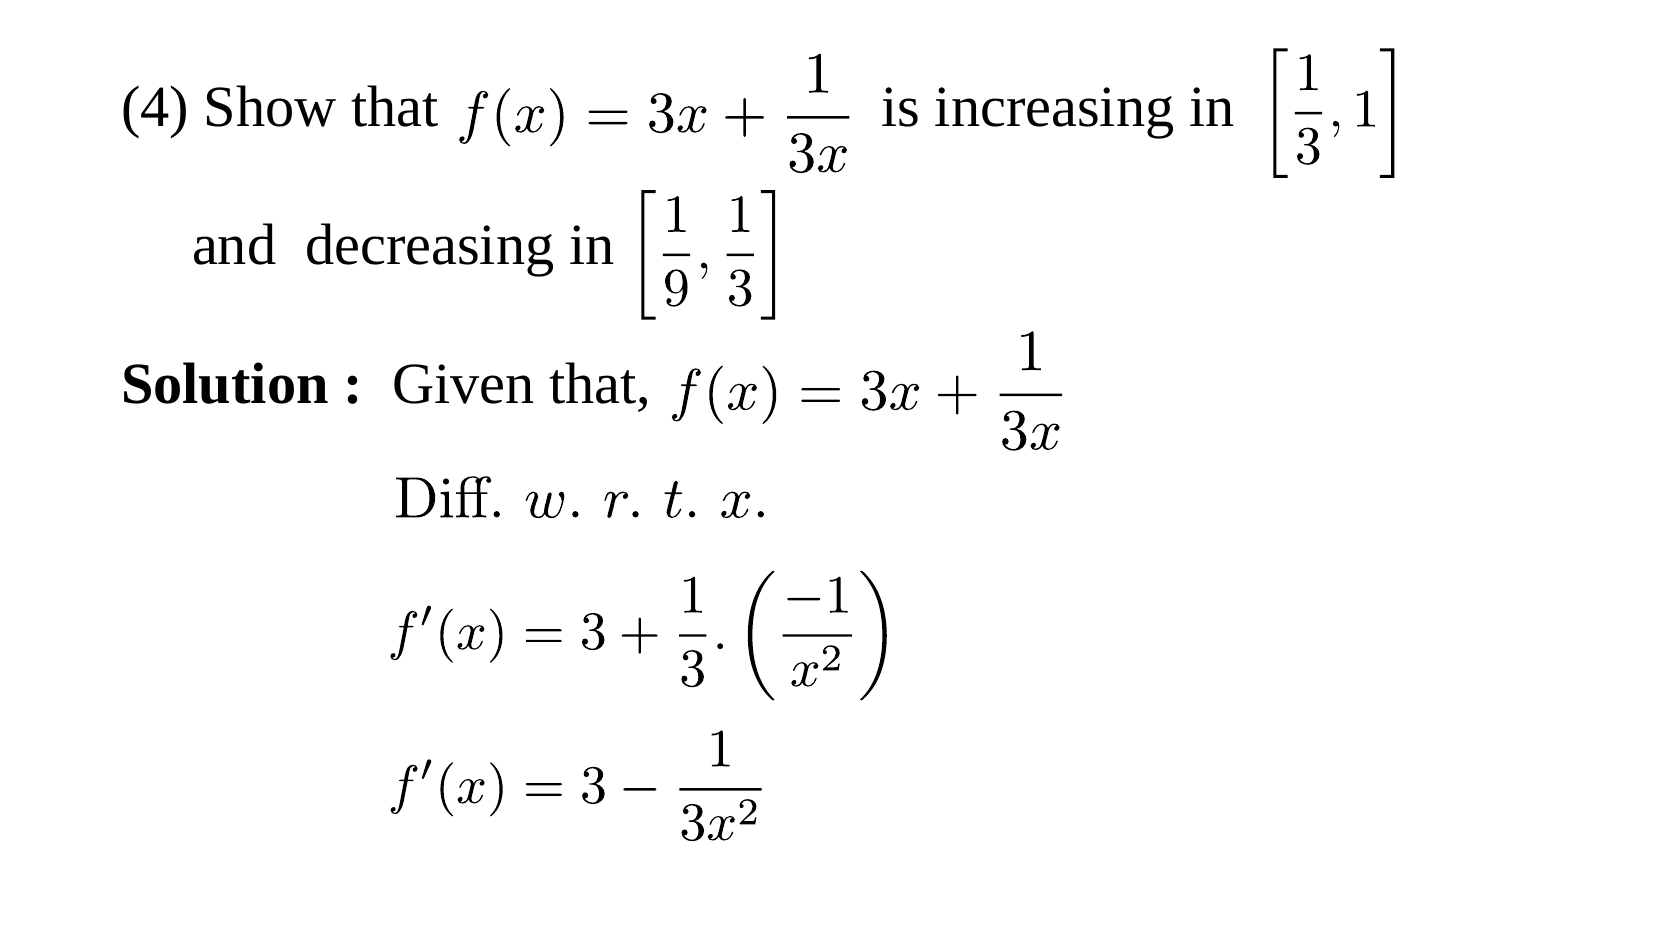

# (4) Show that 	 is increasing in and decreasing in Solution : Given that,